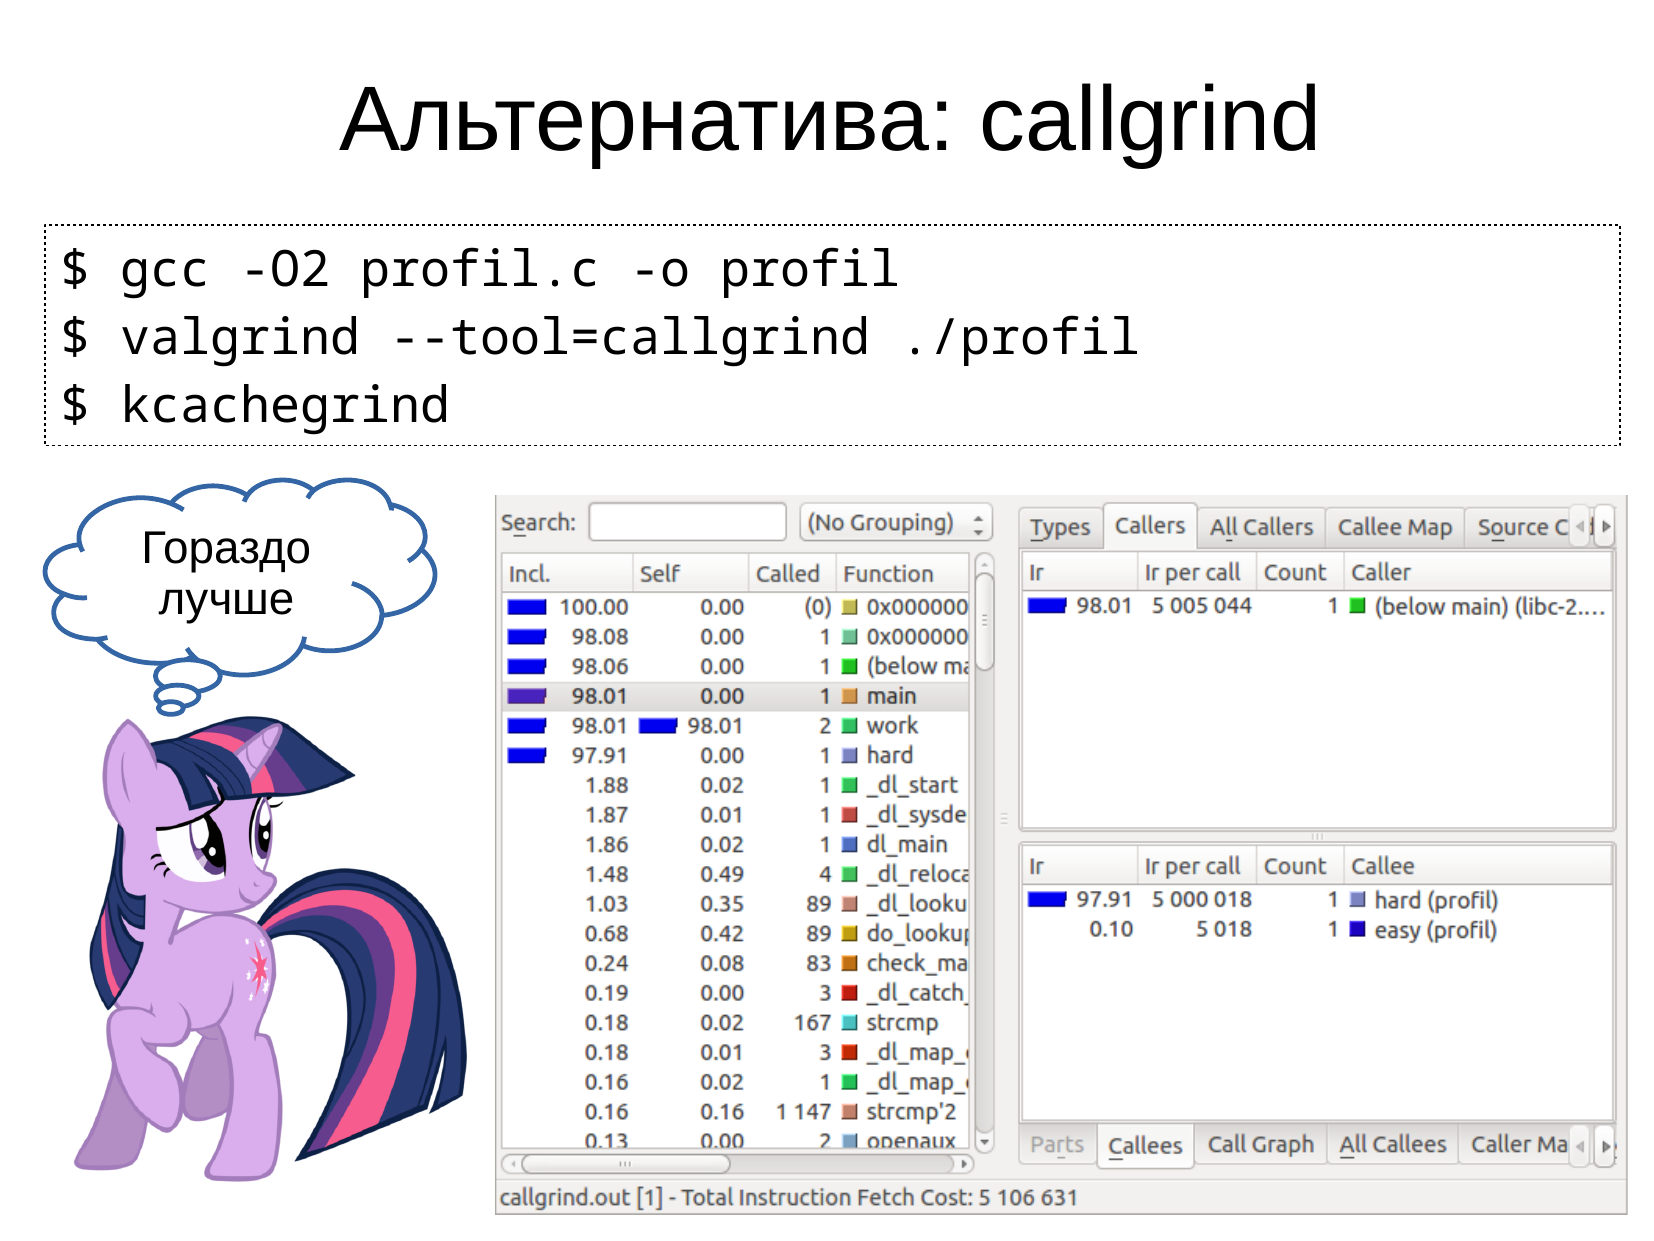

# Альтернатива: callgrind
$ gcc -O2 profil.c -o profil
$ valgrind --tool=callgrind ./profil
$ kcachegrind
Гораздо
лучше